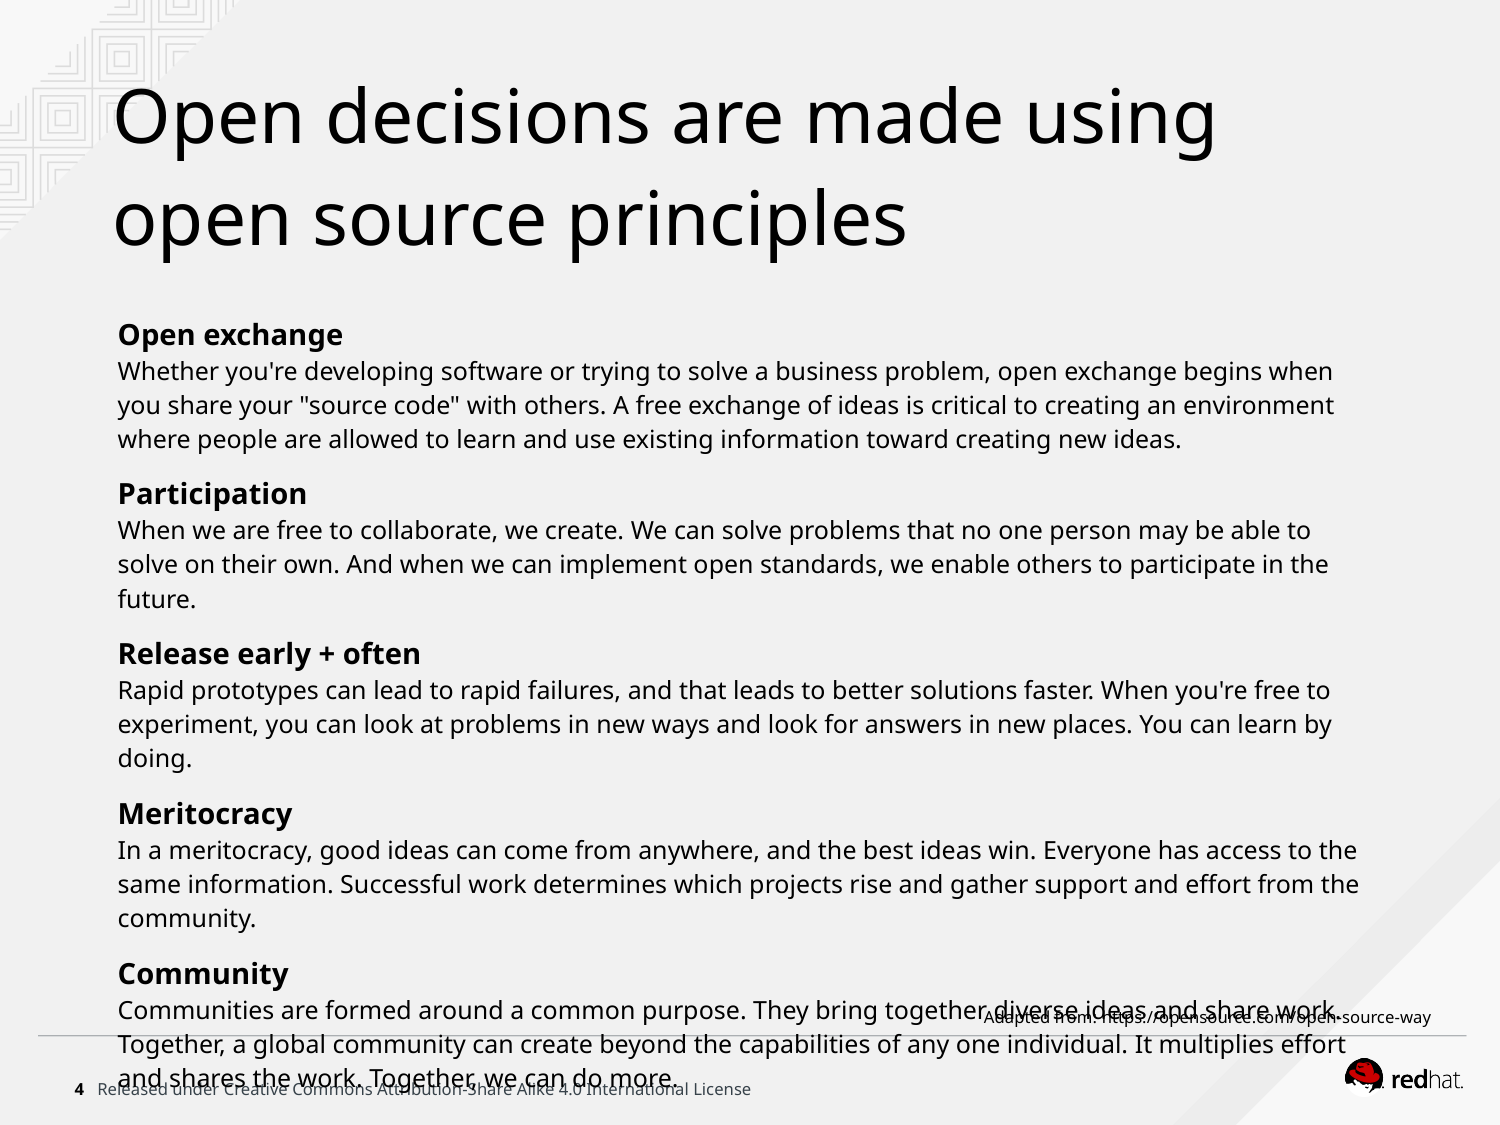

# Open decisions are made using open source principles
Open exchange
Whether you're developing software or trying to solve a business problem, open exchange begins when you share your "source code" with others. A free exchange of ideas is critical to creating an environment where people are allowed to learn and use existing information toward creating new ideas.
Participation
When we are free to collaborate, we create. We can solve problems that no one person may be able to solve on their own. And when we can implement open standards, we enable others to participate in the future.
Release early + often
Rapid prototypes can lead to rapid failures, and that leads to better solutions faster. When you're free to experiment, you can look at problems in new ways and look for answers in new places. You can learn by doing.
Meritocracy
In a meritocracy, good ideas can come from anywhere, and the best ideas win. Everyone has access to the same information. Successful work determines which projects rise and gather support and effort from the community.
Community
Communities are formed around a common purpose. They bring together diverse ideas and share work. Together, a global community can create beyond the capabilities of any one individual. It multiplies effort and shares the work. Together, we can do more.
Adapted from: https://opensource.com/open-source-way
INSERT DESIGNATOR, IF NEEDED
4